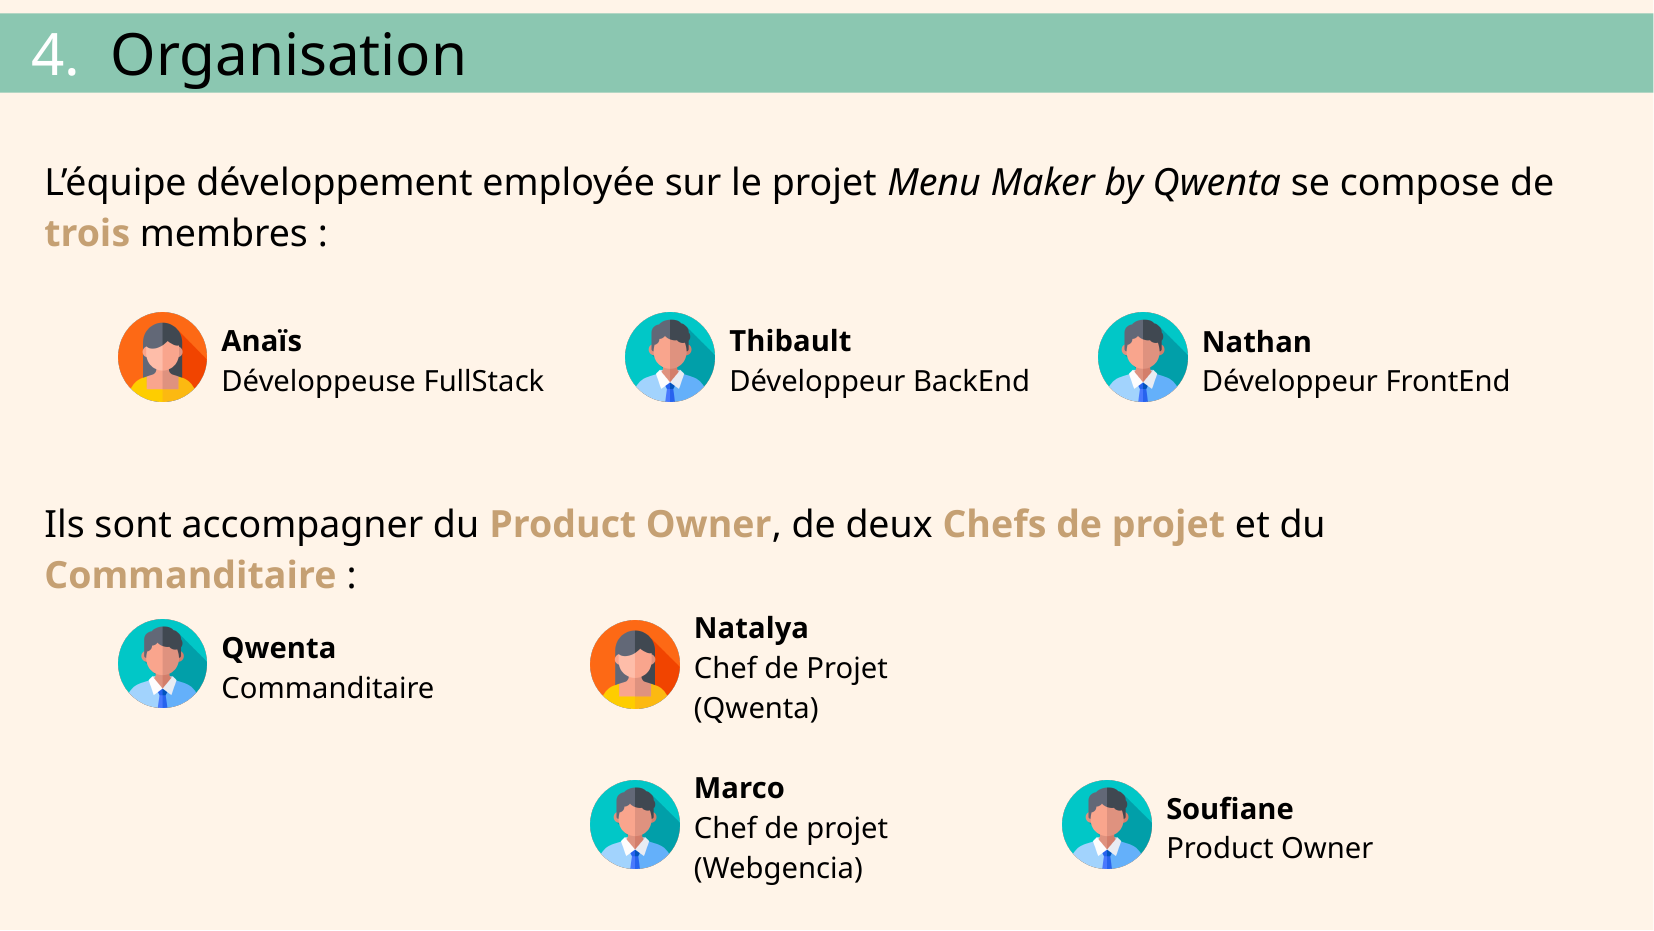

# 4. Organisation
L’équipe développement employée sur le projet Menu Maker by Qwenta se compose de trois membres :
Anaïs
Développeuse FullStack
Thibault
Développeur BackEnd
Nathan
Développeur FrontEnd
Ils sont accompagner du Product Owner, de deux Chefs de projet et du Commanditaire :
Natalya
Chef de Projet
(Qwenta)
Qwenta
Commanditaire
Marco
Chef de projet
(Webgencia)
Soufiane
Product Owner